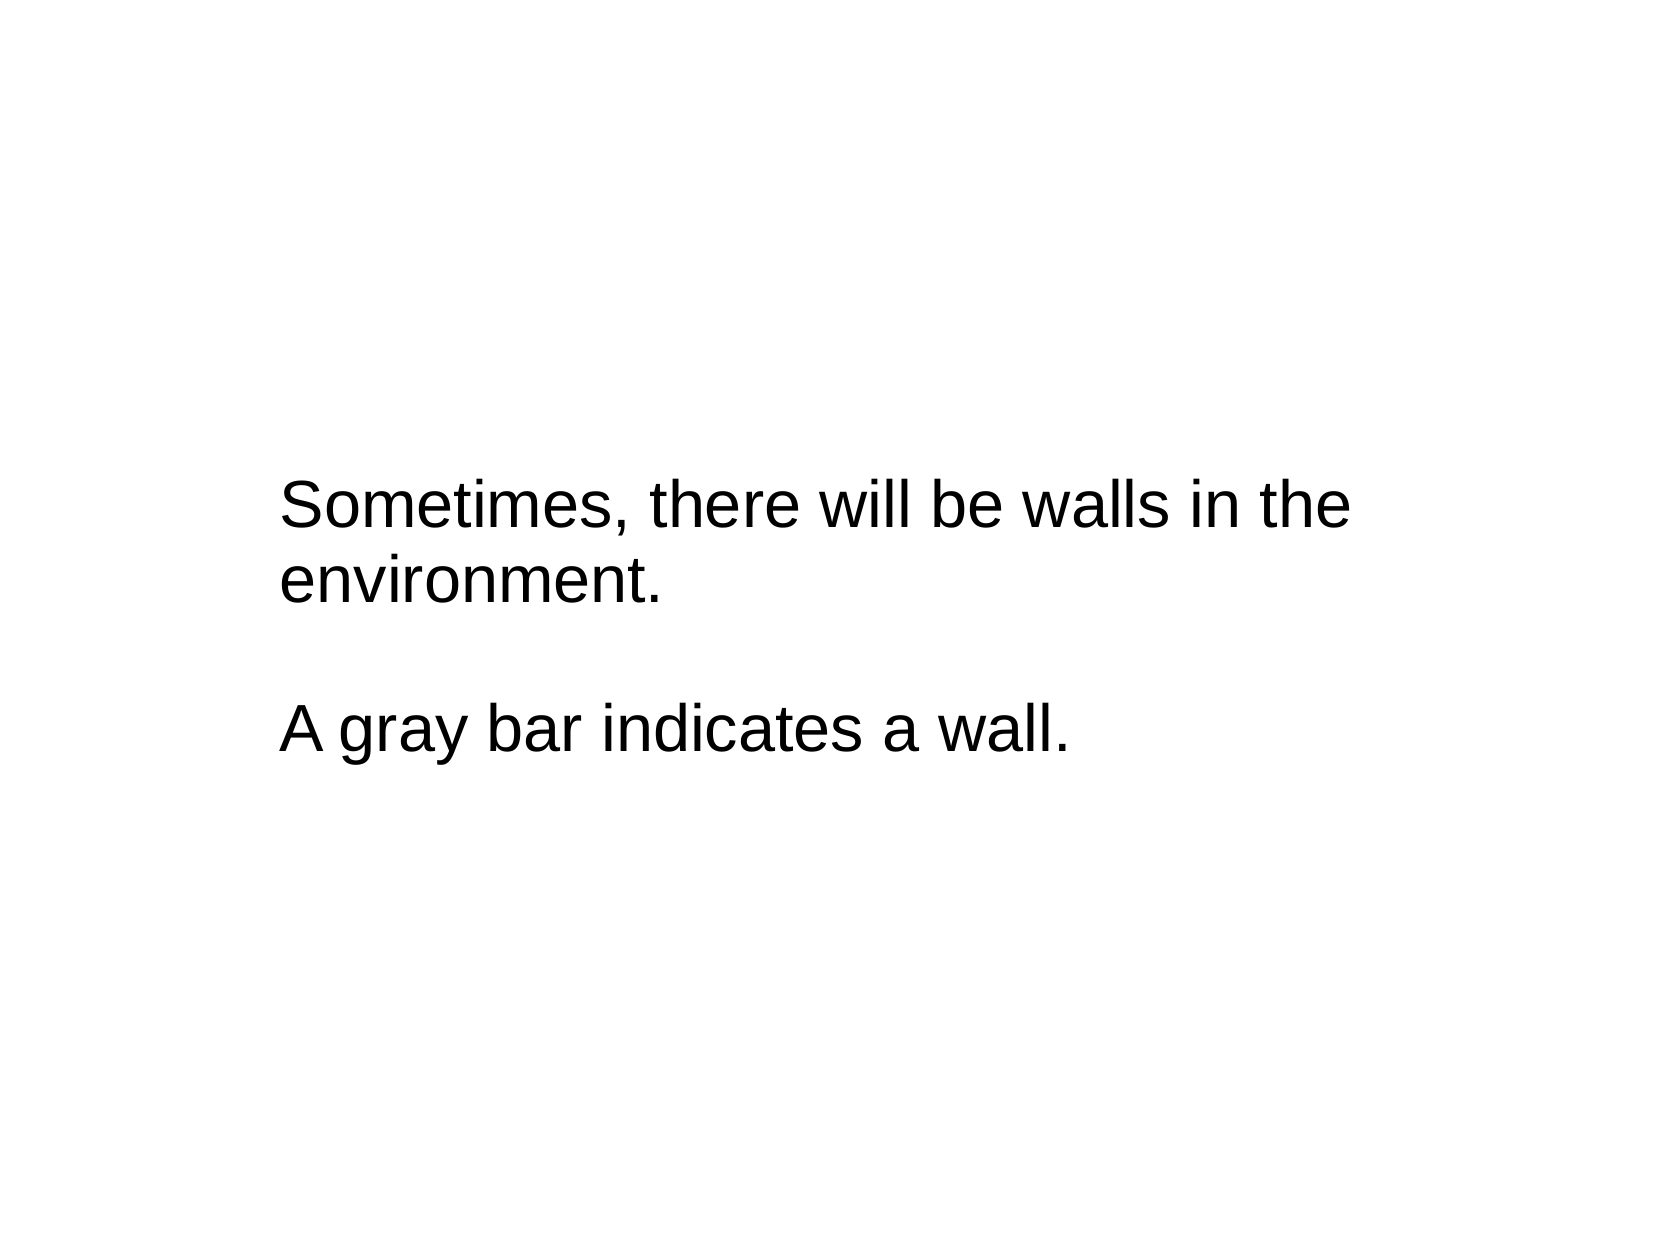

Sometimes, there will be walls in the environment.
A gray bar indicates a wall.